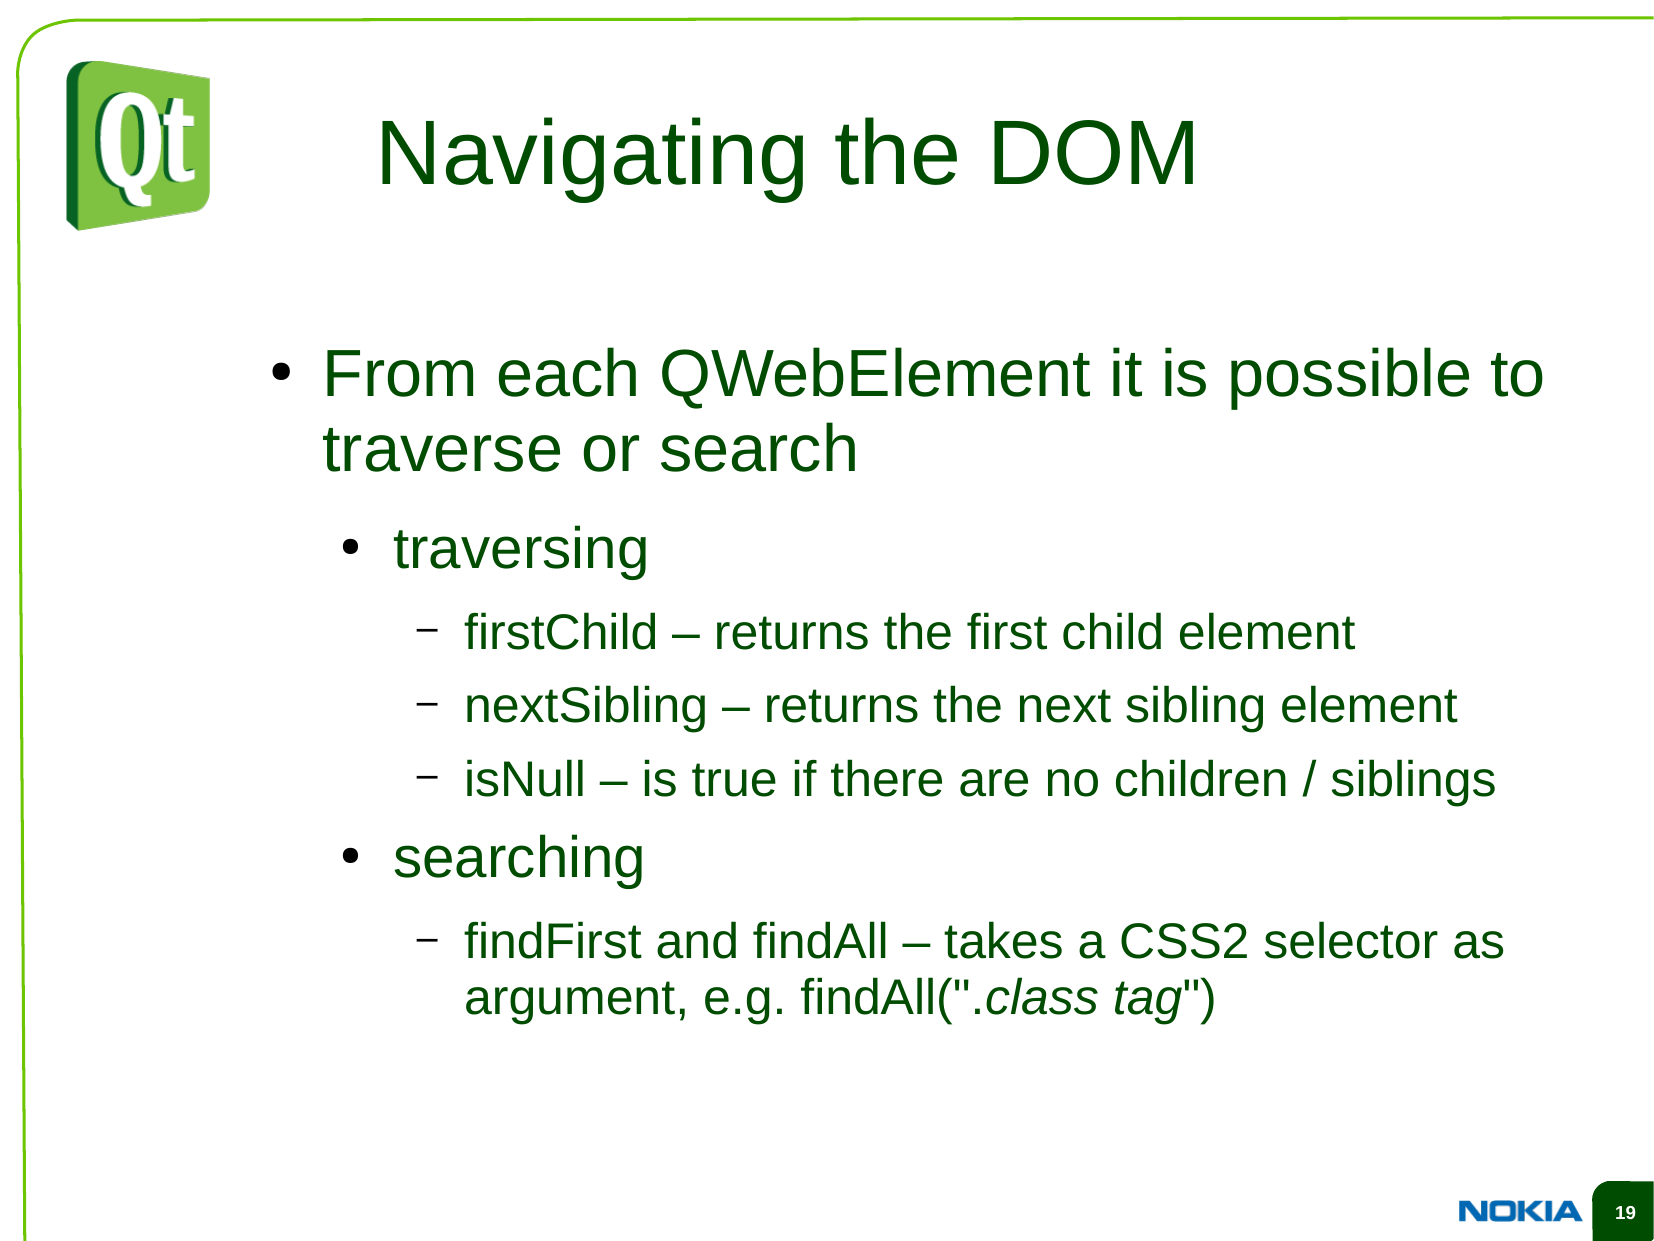

# Navigating the DOM
From each QWebElement it is possible to traverse or search
traversing
firstChild – returns the first child element
nextSibling – returns the next sibling element
isNull – is true if there are no children / siblings
searching
findFirst and findAll – takes a CSS2 selector as argument, e.g. findAll(".class tag")